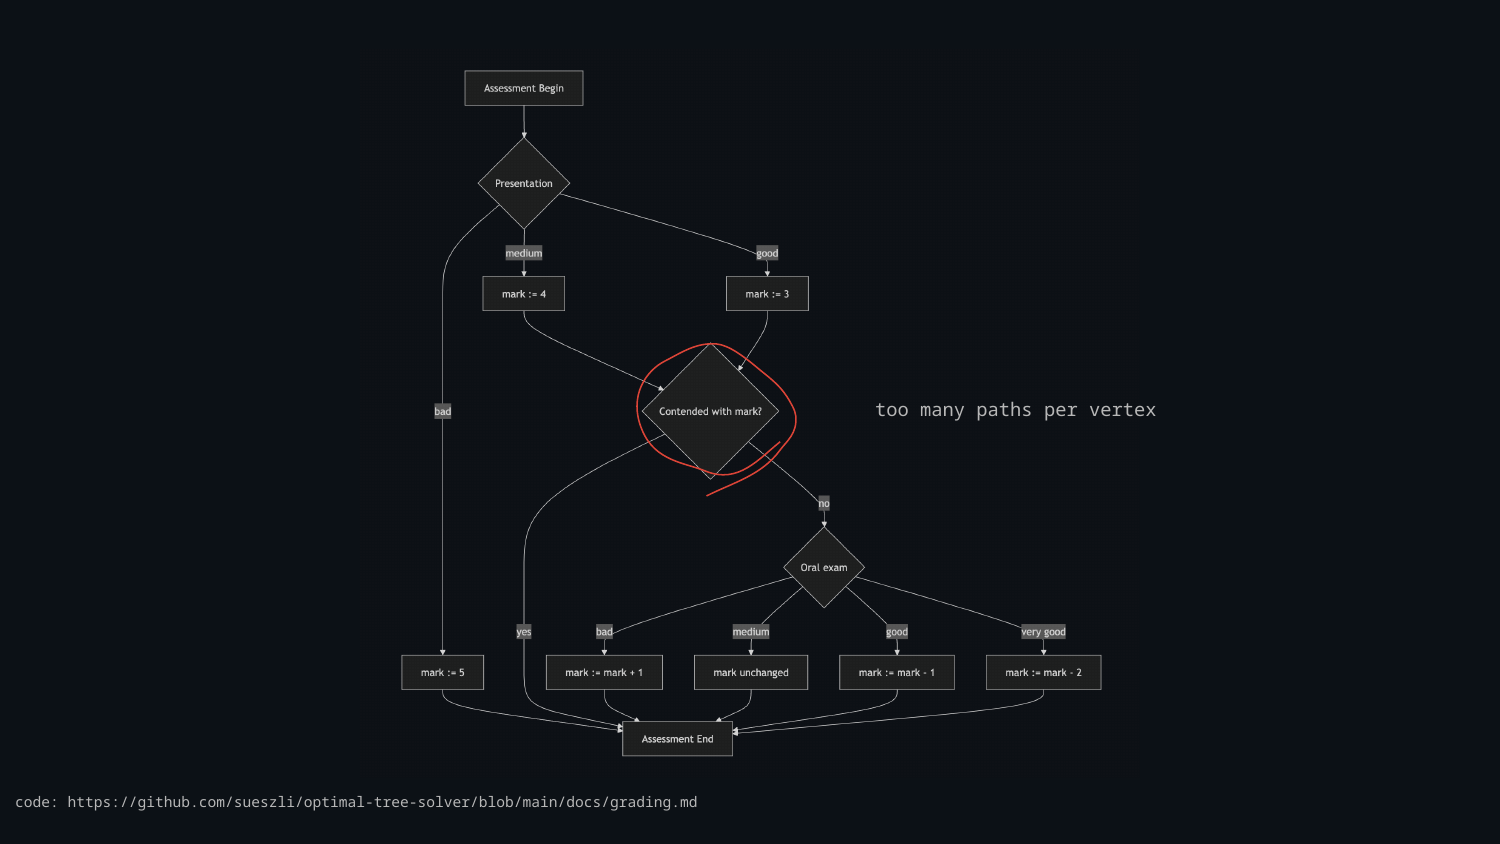

too many paths per vertex
code: https://github.com/sueszli/optimal-tree-solver/blob/main/docs/grading.md